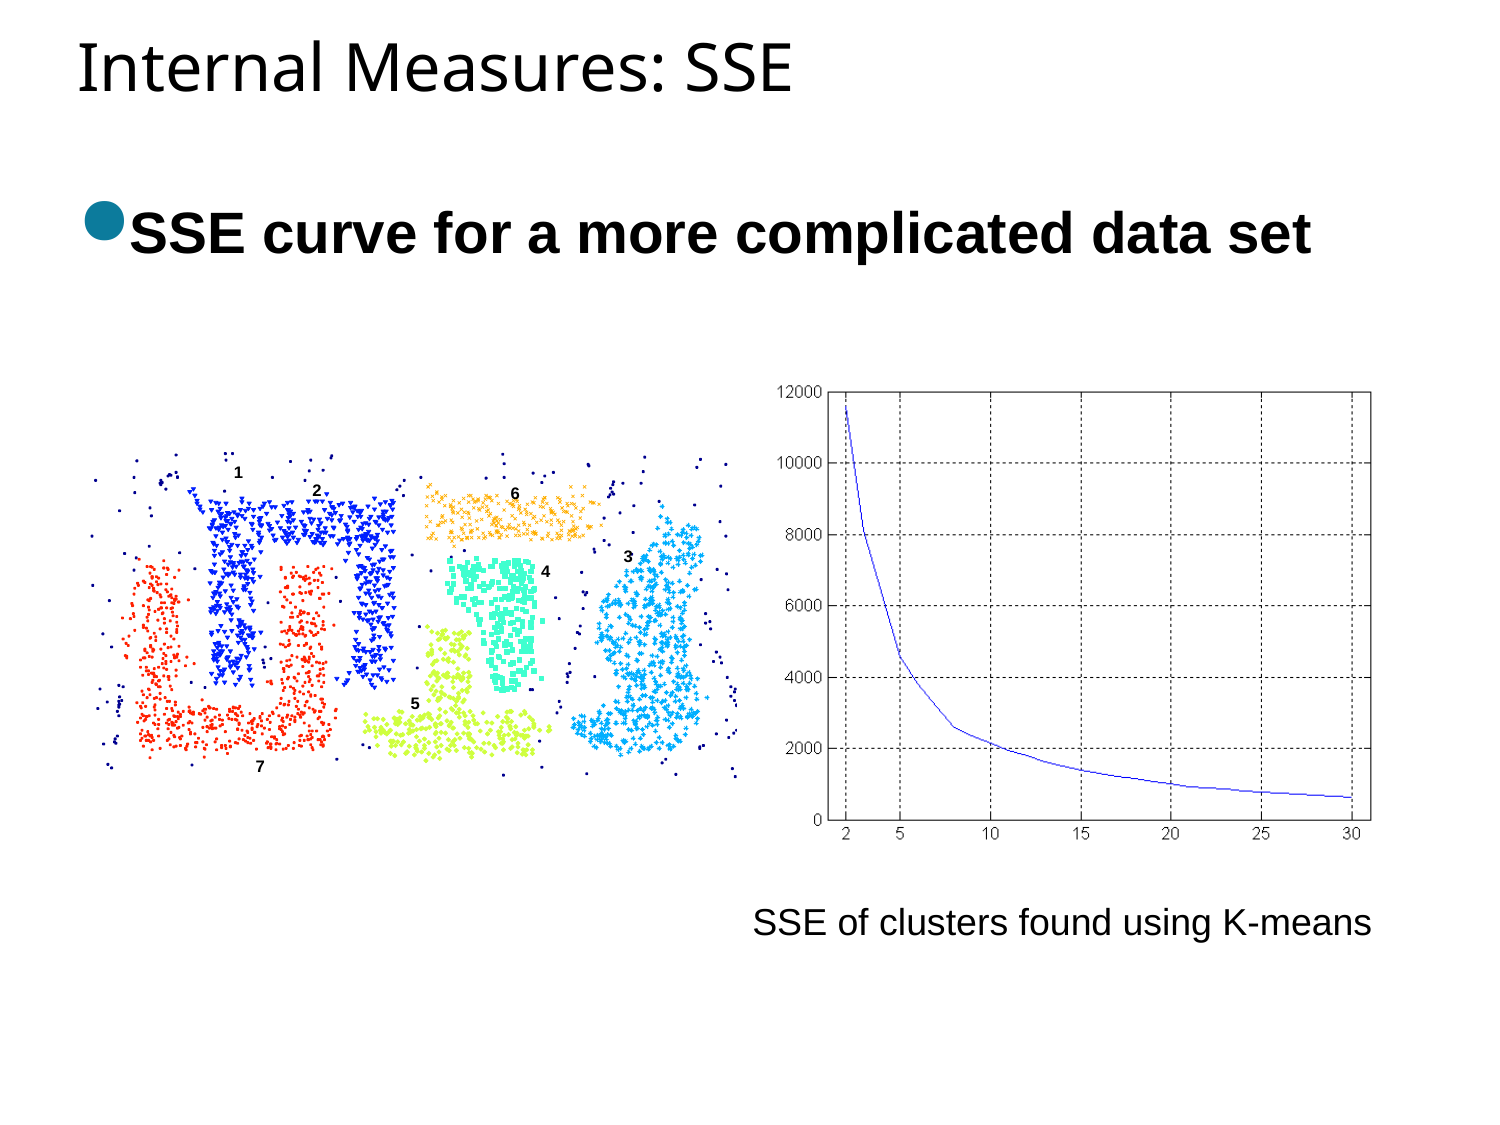

Internal Measures: SSE
SSE curve for a more complicated data set
SSE of clusters found using K-means